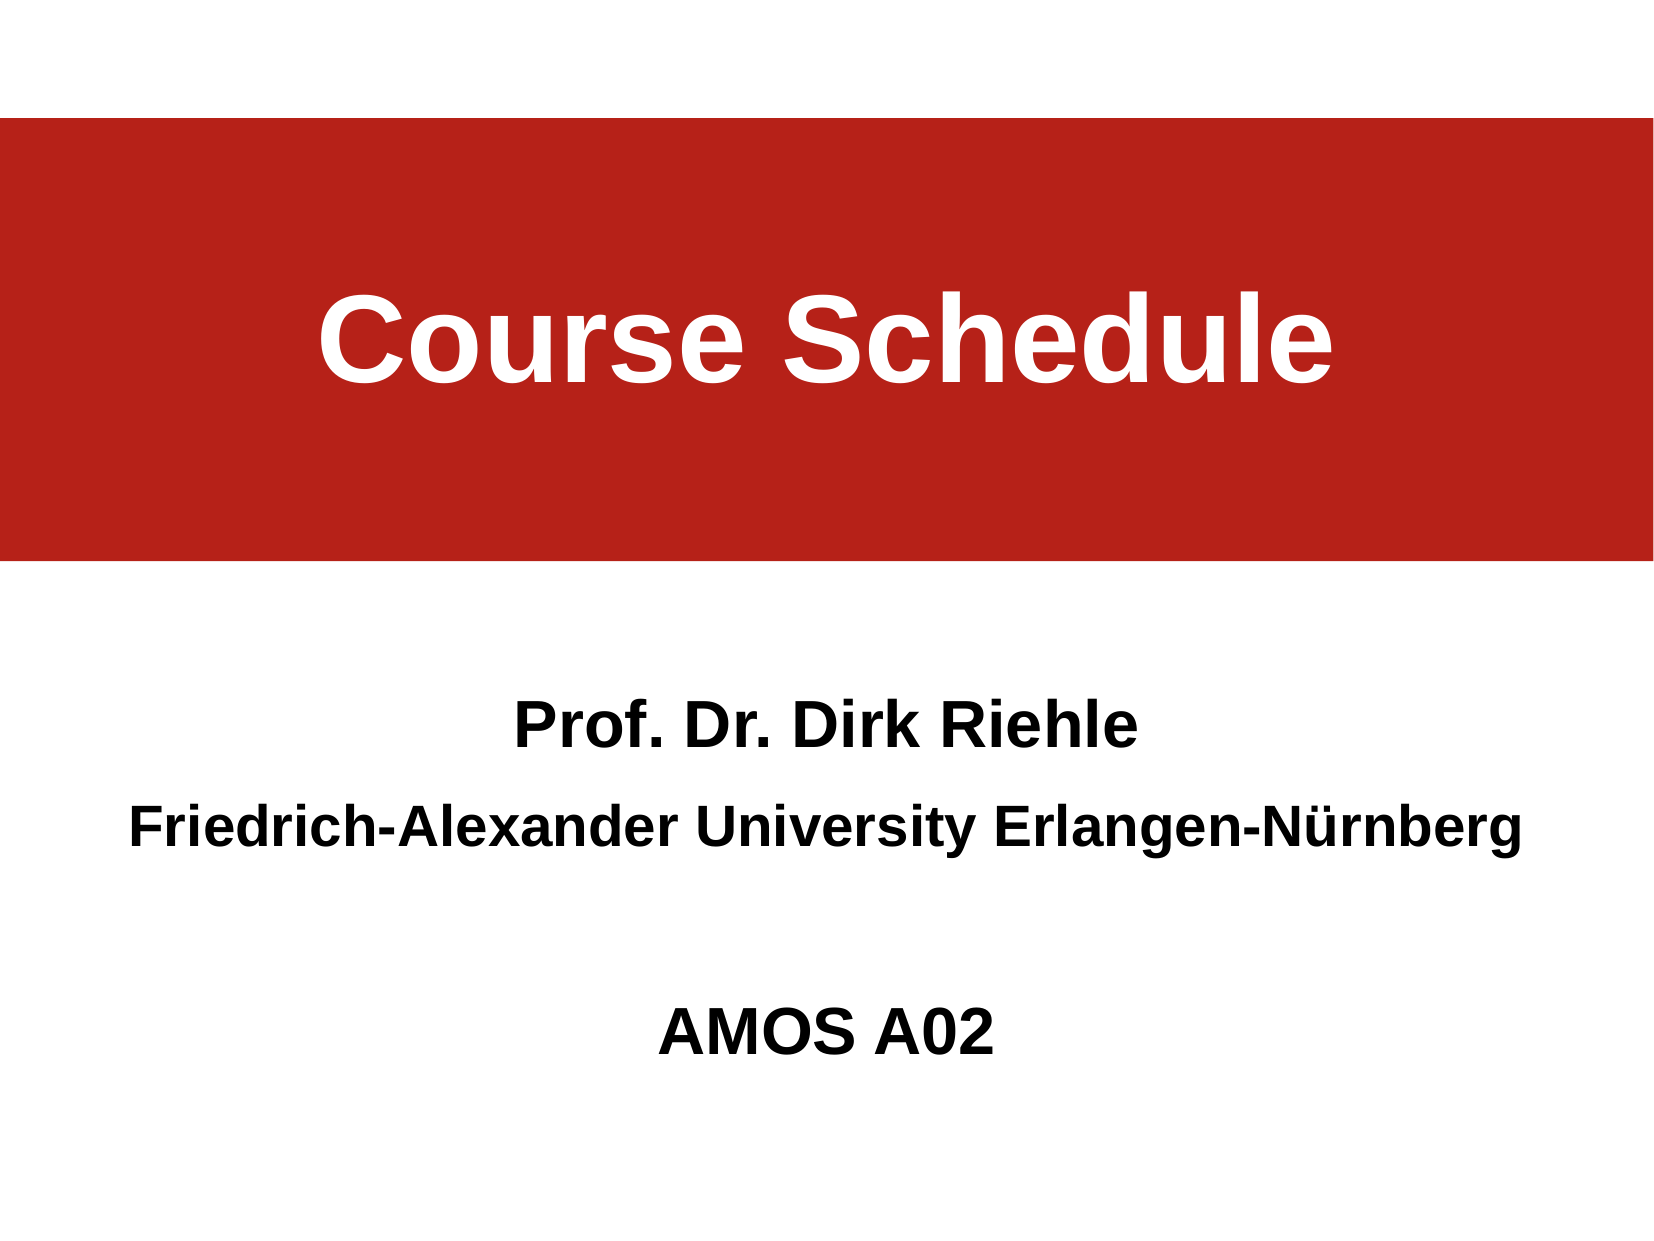

# Course Schedule
Prof. Dr. Dirk Riehle
Friedrich-Alexander University Erlangen-Nürnberg
AMOS A02
The AMOS Project
© 2017 Dirk Riehle - All Rights Reserved
1